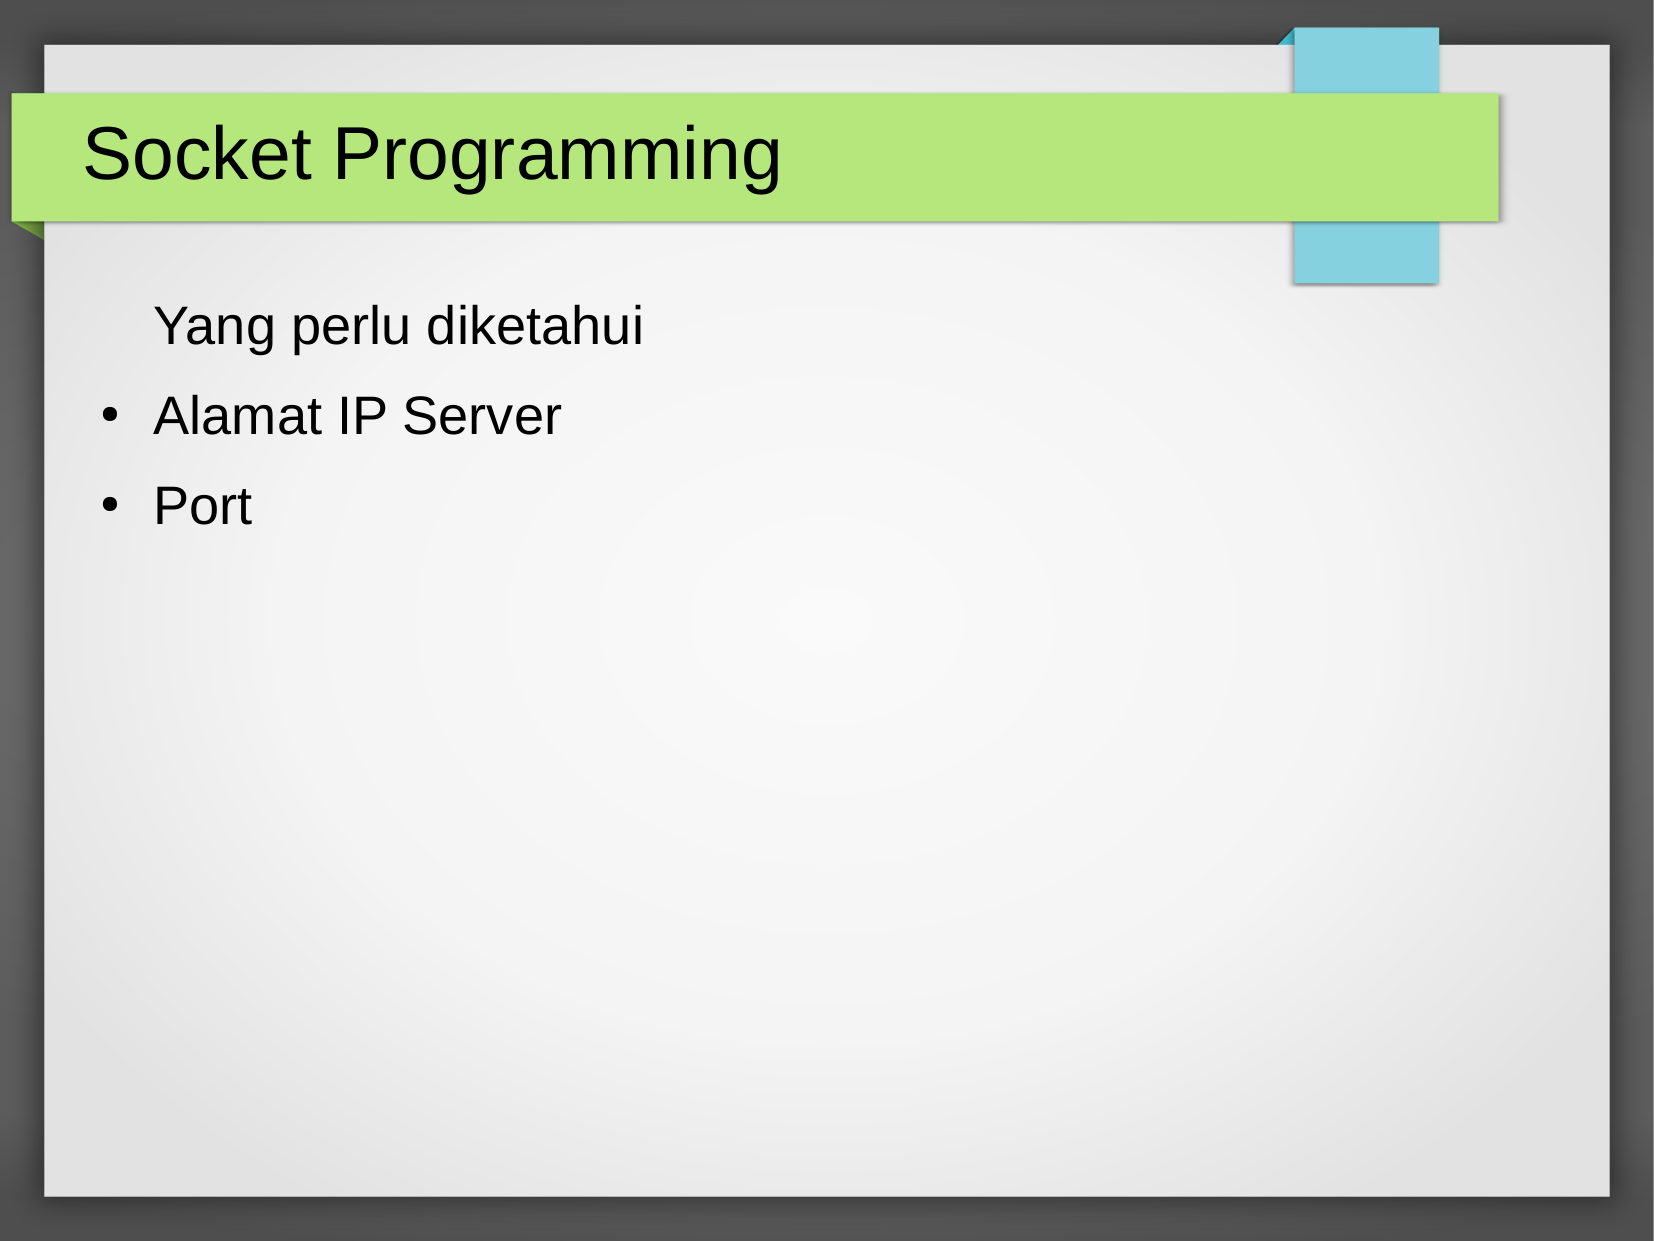

# Socket Programming
Yang perlu diketahui
Alamat IP Server
Port